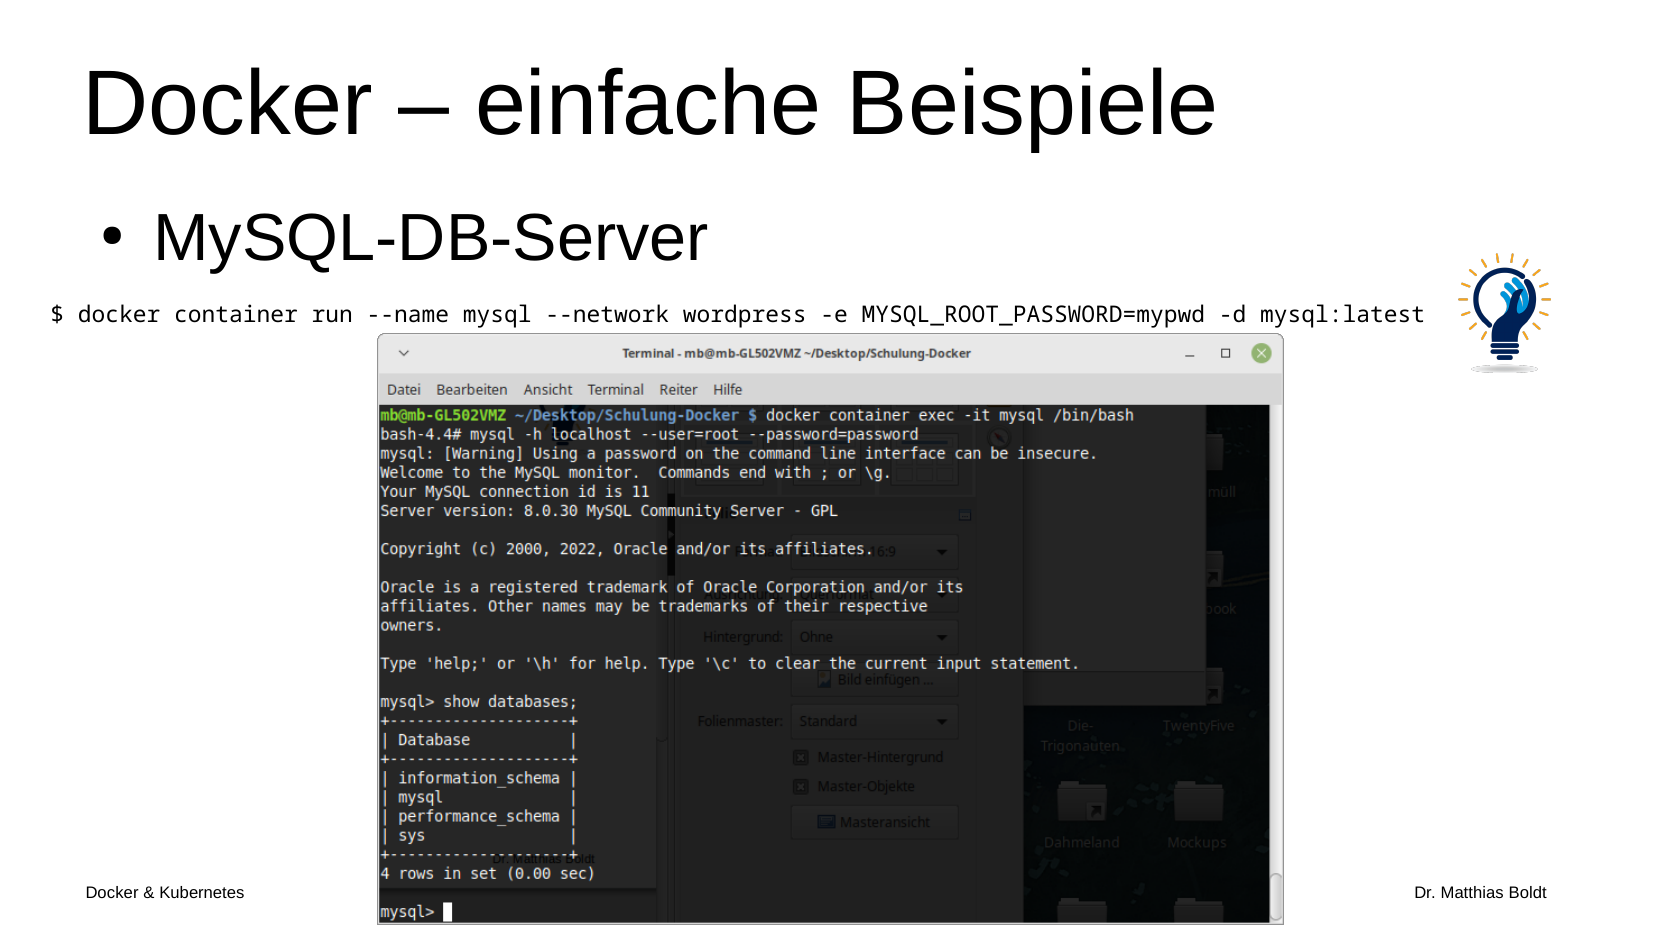

# Docker – einfache Beispiele
MySQL-DB-Server
$ docker container run --name mysql --network wordpress -e MYSQL_ROOT_PASSWORD=mypwd -d mysql:latest
Docker & Kubernetes																Dr. Matthias Boldt